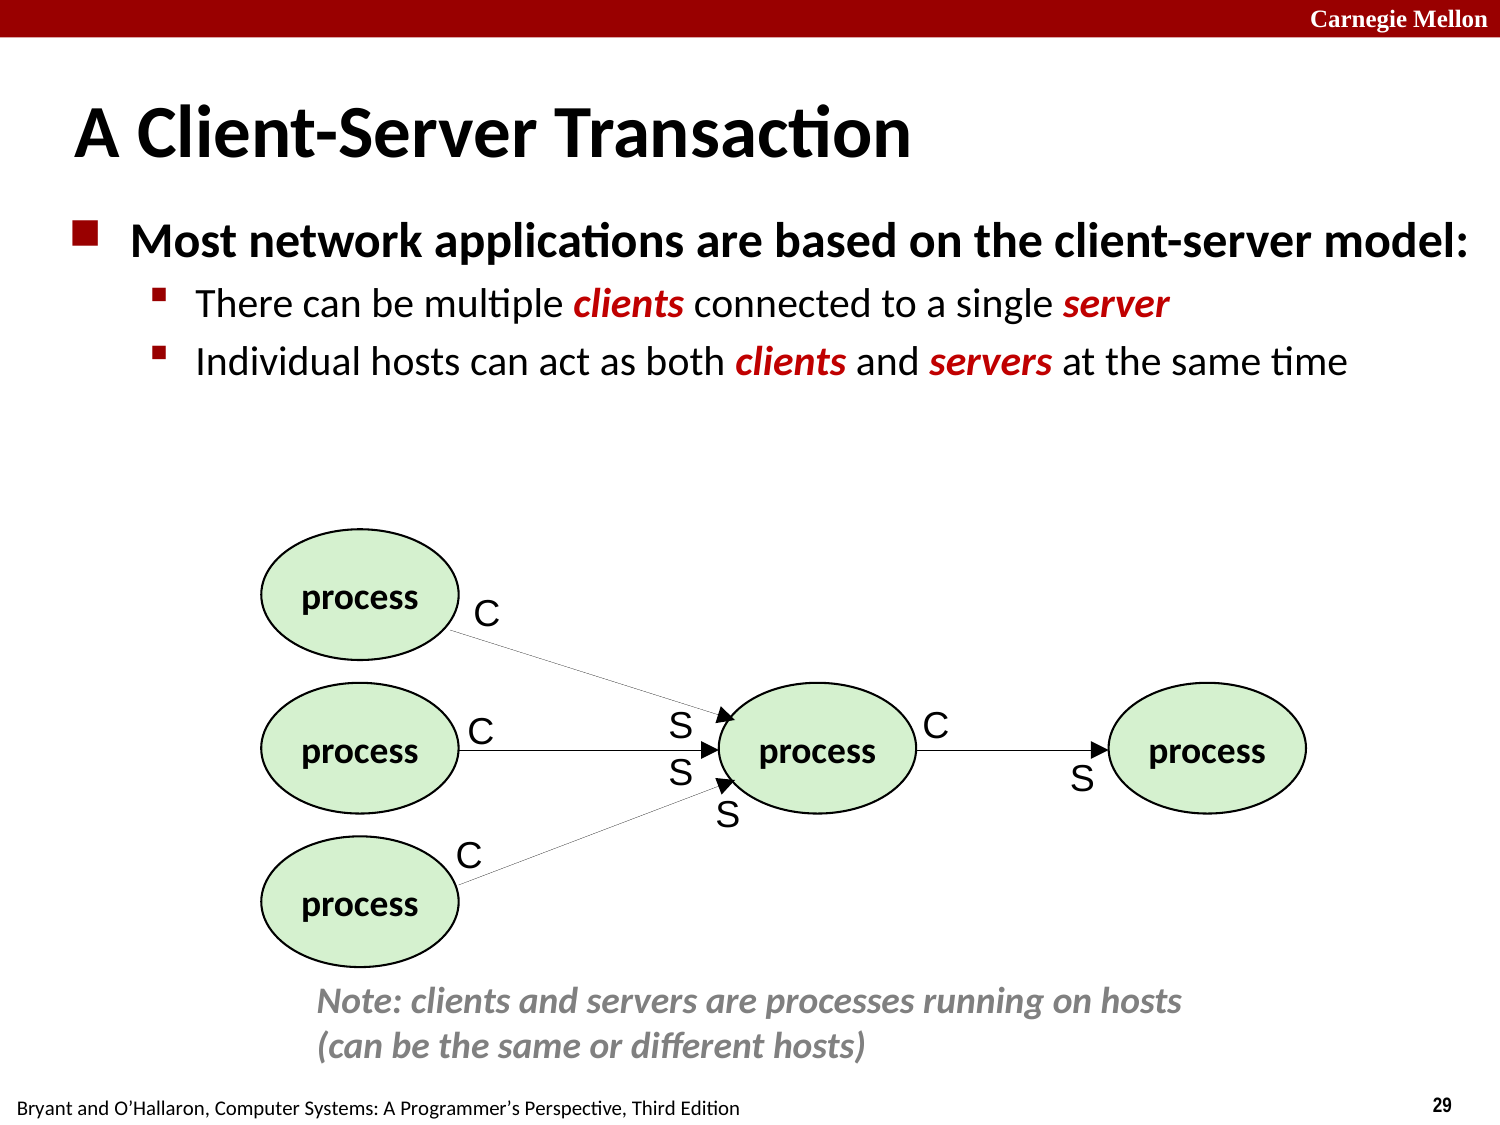

# A Client-Server Transaction
Most network applications are based on the client-server model:
There can be multiple clients connected to a single server
Individual hosts can act as both clients and servers at the same time
process
C
process
process
process
S
C
C
S
S
S
C
process
Note: clients and servers are processes running on hosts
(can be the same or different hosts)